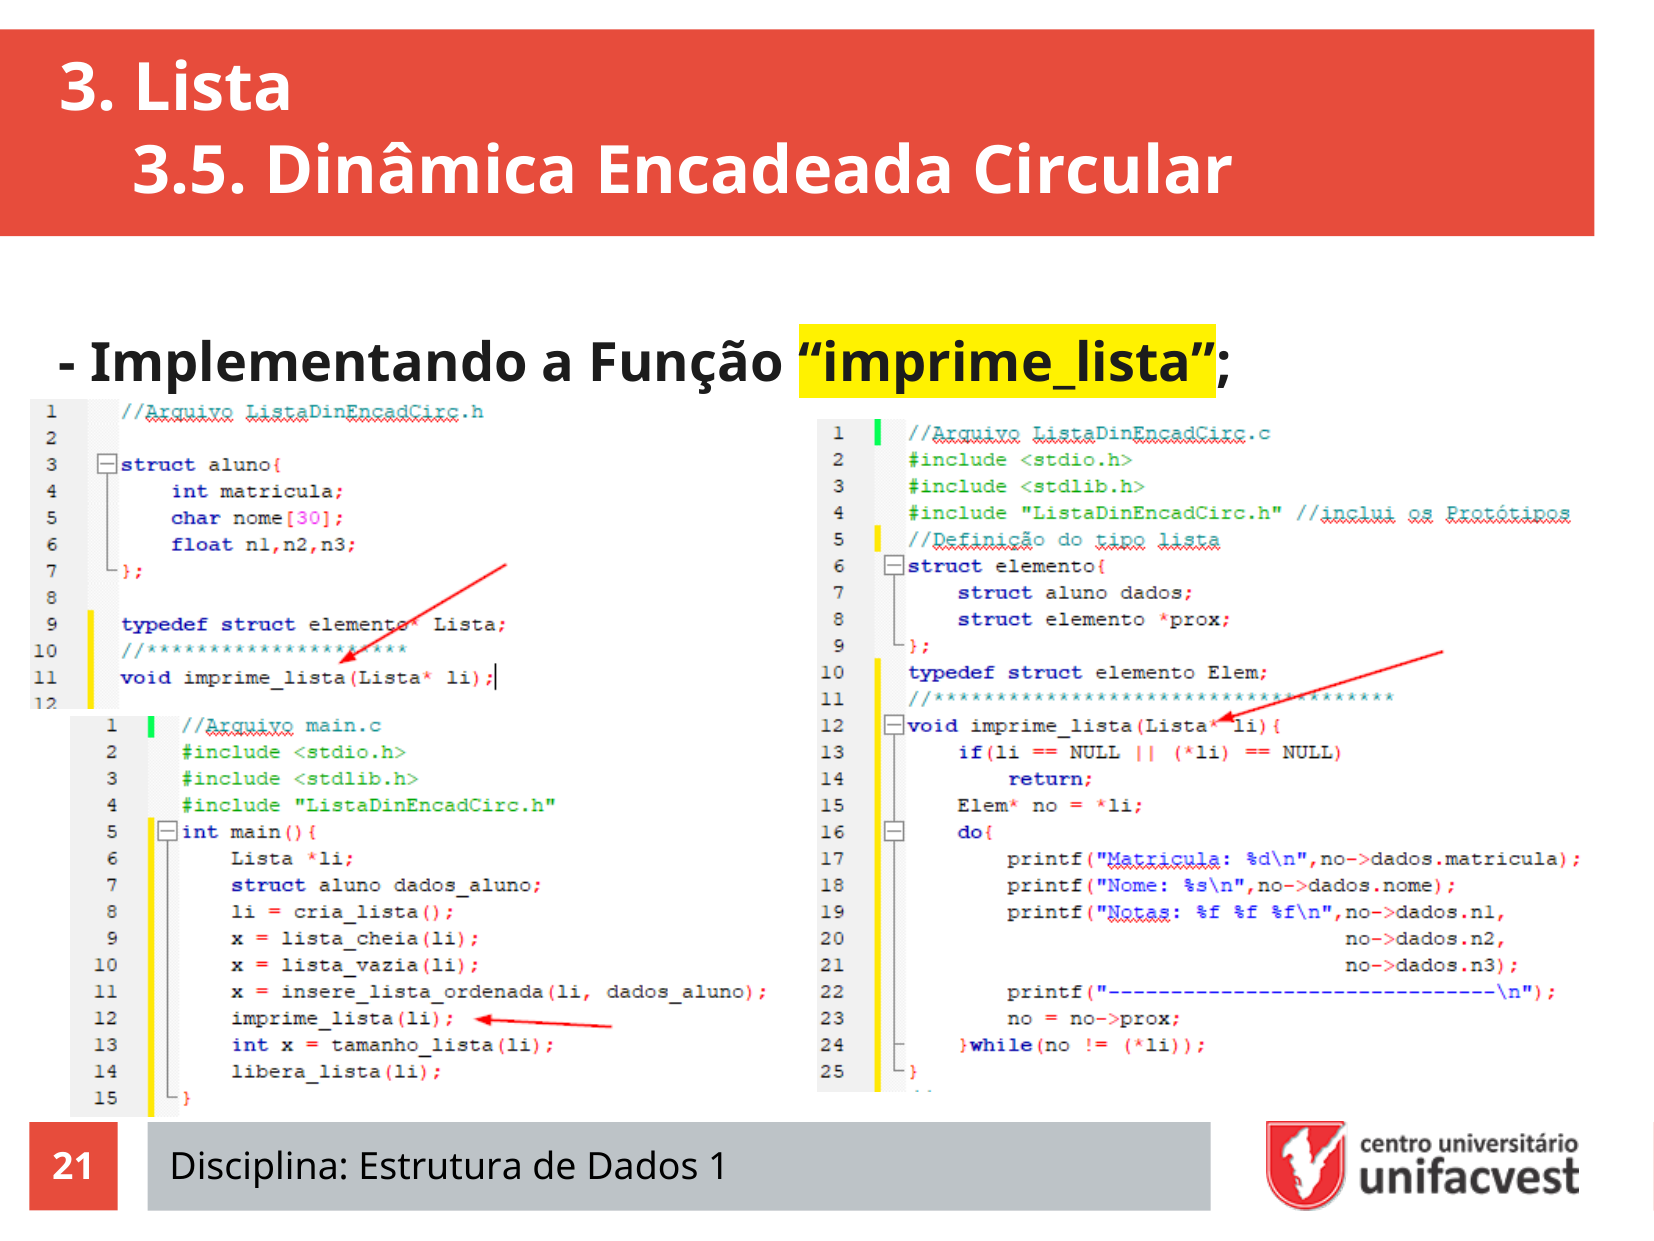

# 3. Lista 3.5. Dinâmica Encadeada Circular
- Implementando a Função “imprime_lista”;
21
Disciplina: Estrutura de Dados 1